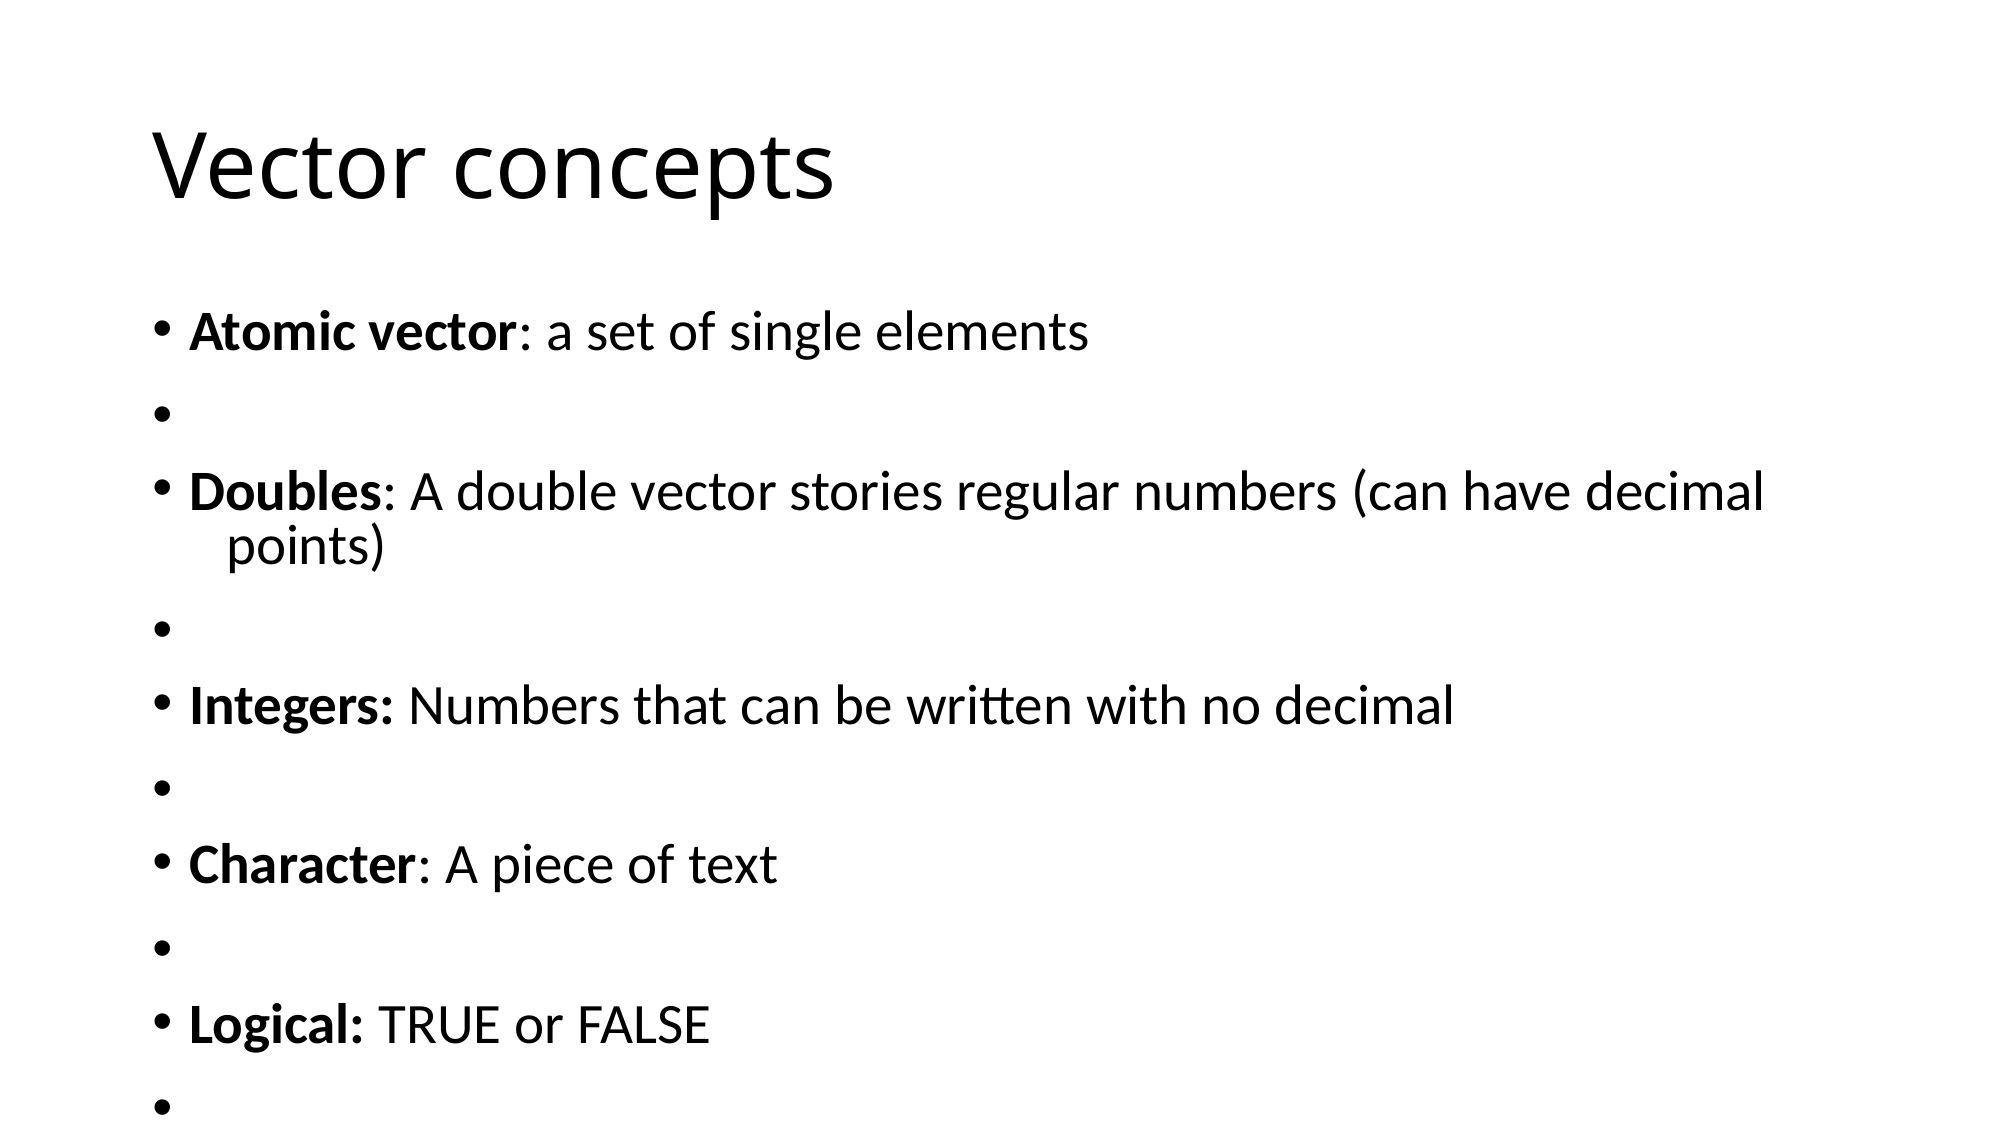

# Vector concepts
Atomic vector: a set of single elements
Doubles: A double vector stories regular numbers (can have decimal points)
Integers: Numbers that can be written with no decimal
Character: A piece of text
Logical: TRUE or FALSE